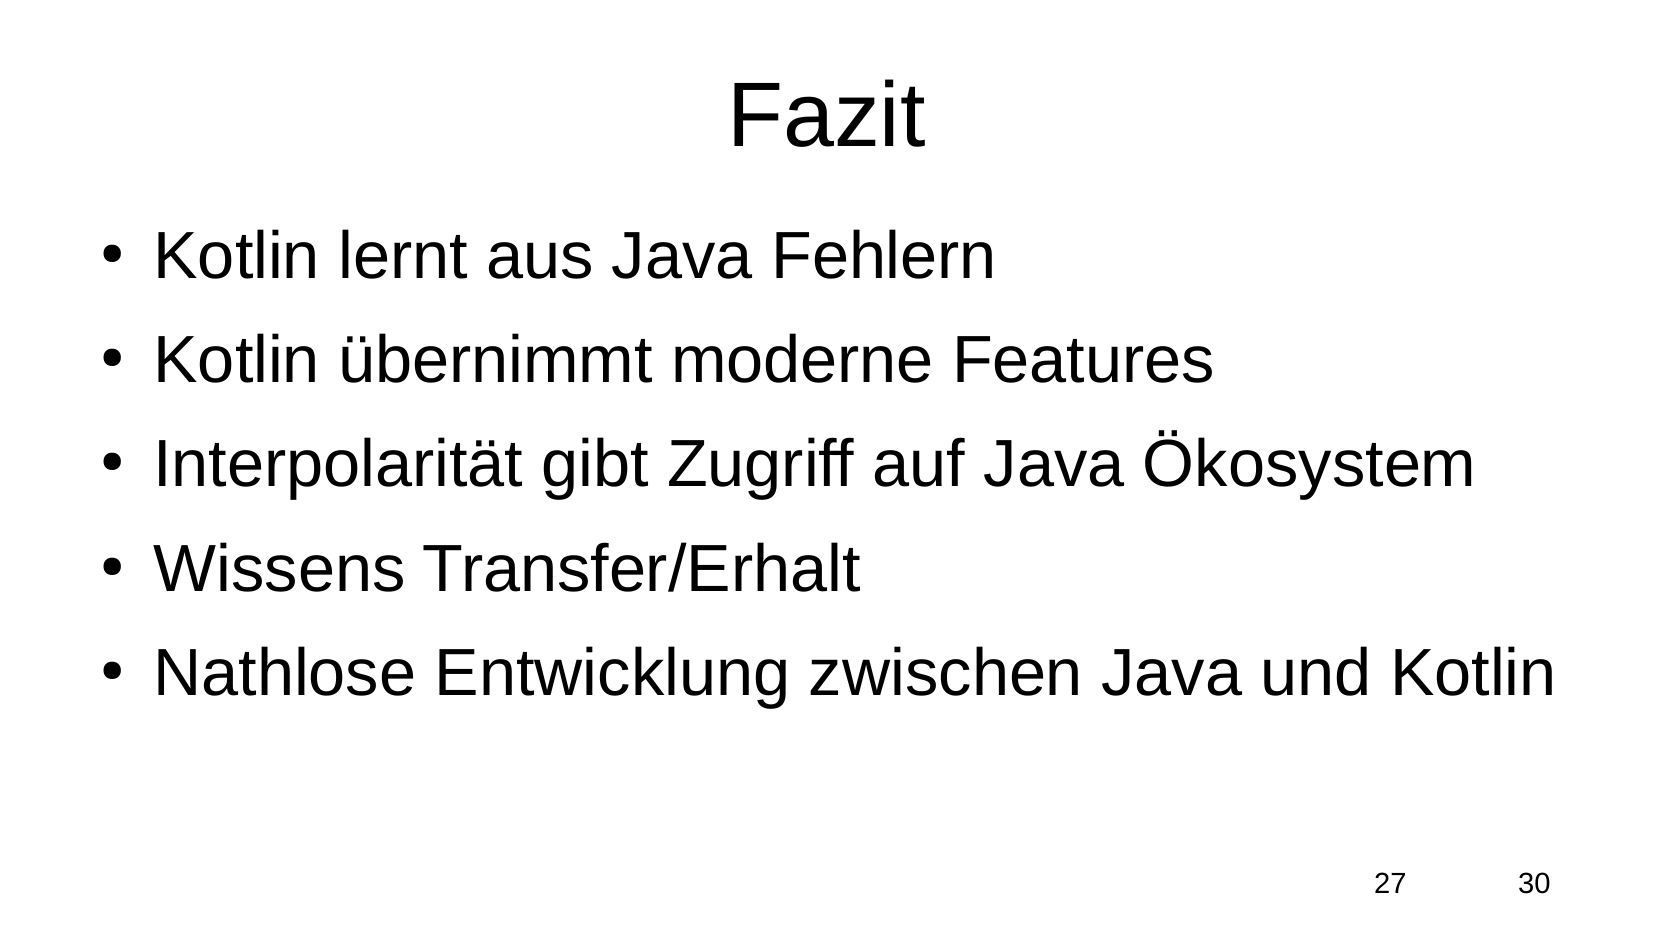

# Fazit
Kotlin lernt aus Java Fehlern
Kotlin übernimmt moderne Features
Interpolarität gibt Zugriff auf Java Ökosystem
Wissens Transfer/Erhalt
Nathlose Entwicklung zwischen Java und Kotlin